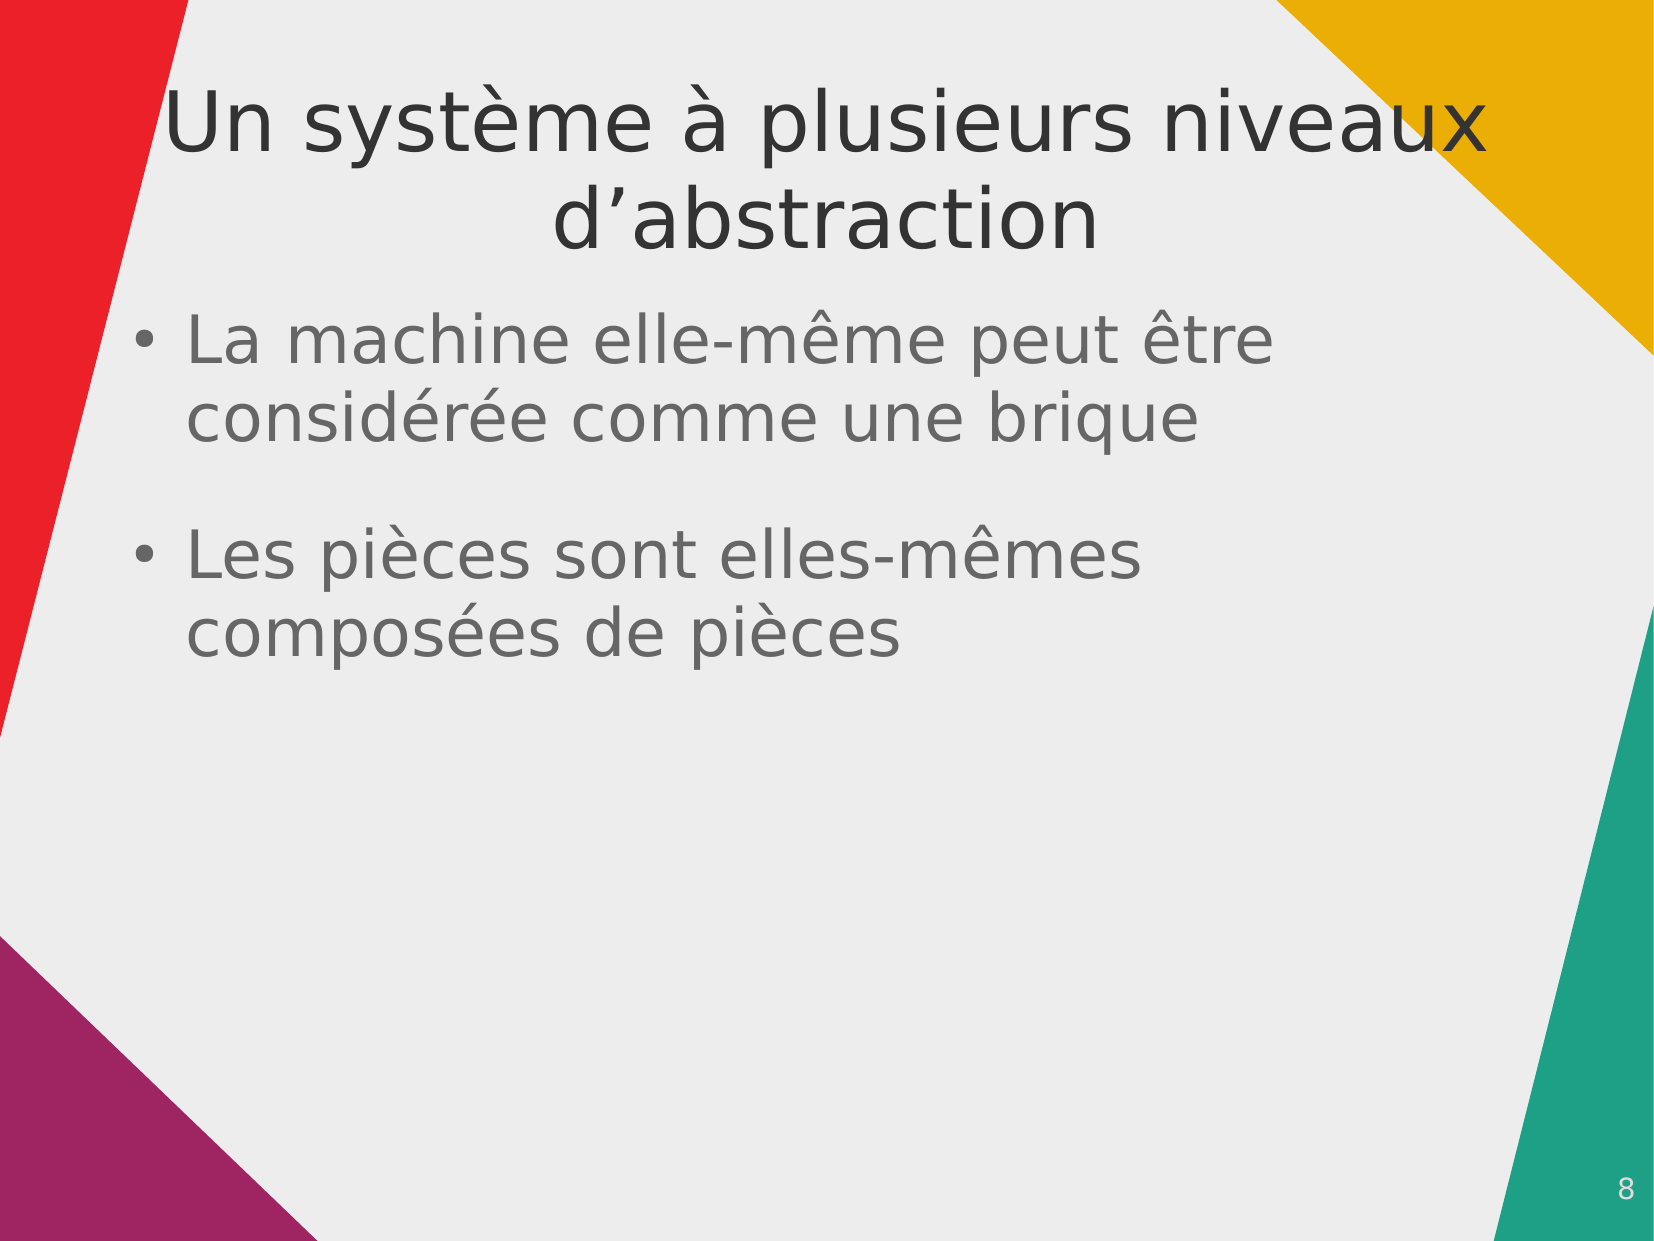

# Un système à plusieurs niveaux d’abstraction
La machine elle-même peut être considérée comme une brique
Les pièces sont elles-mêmes composées de pièces
8